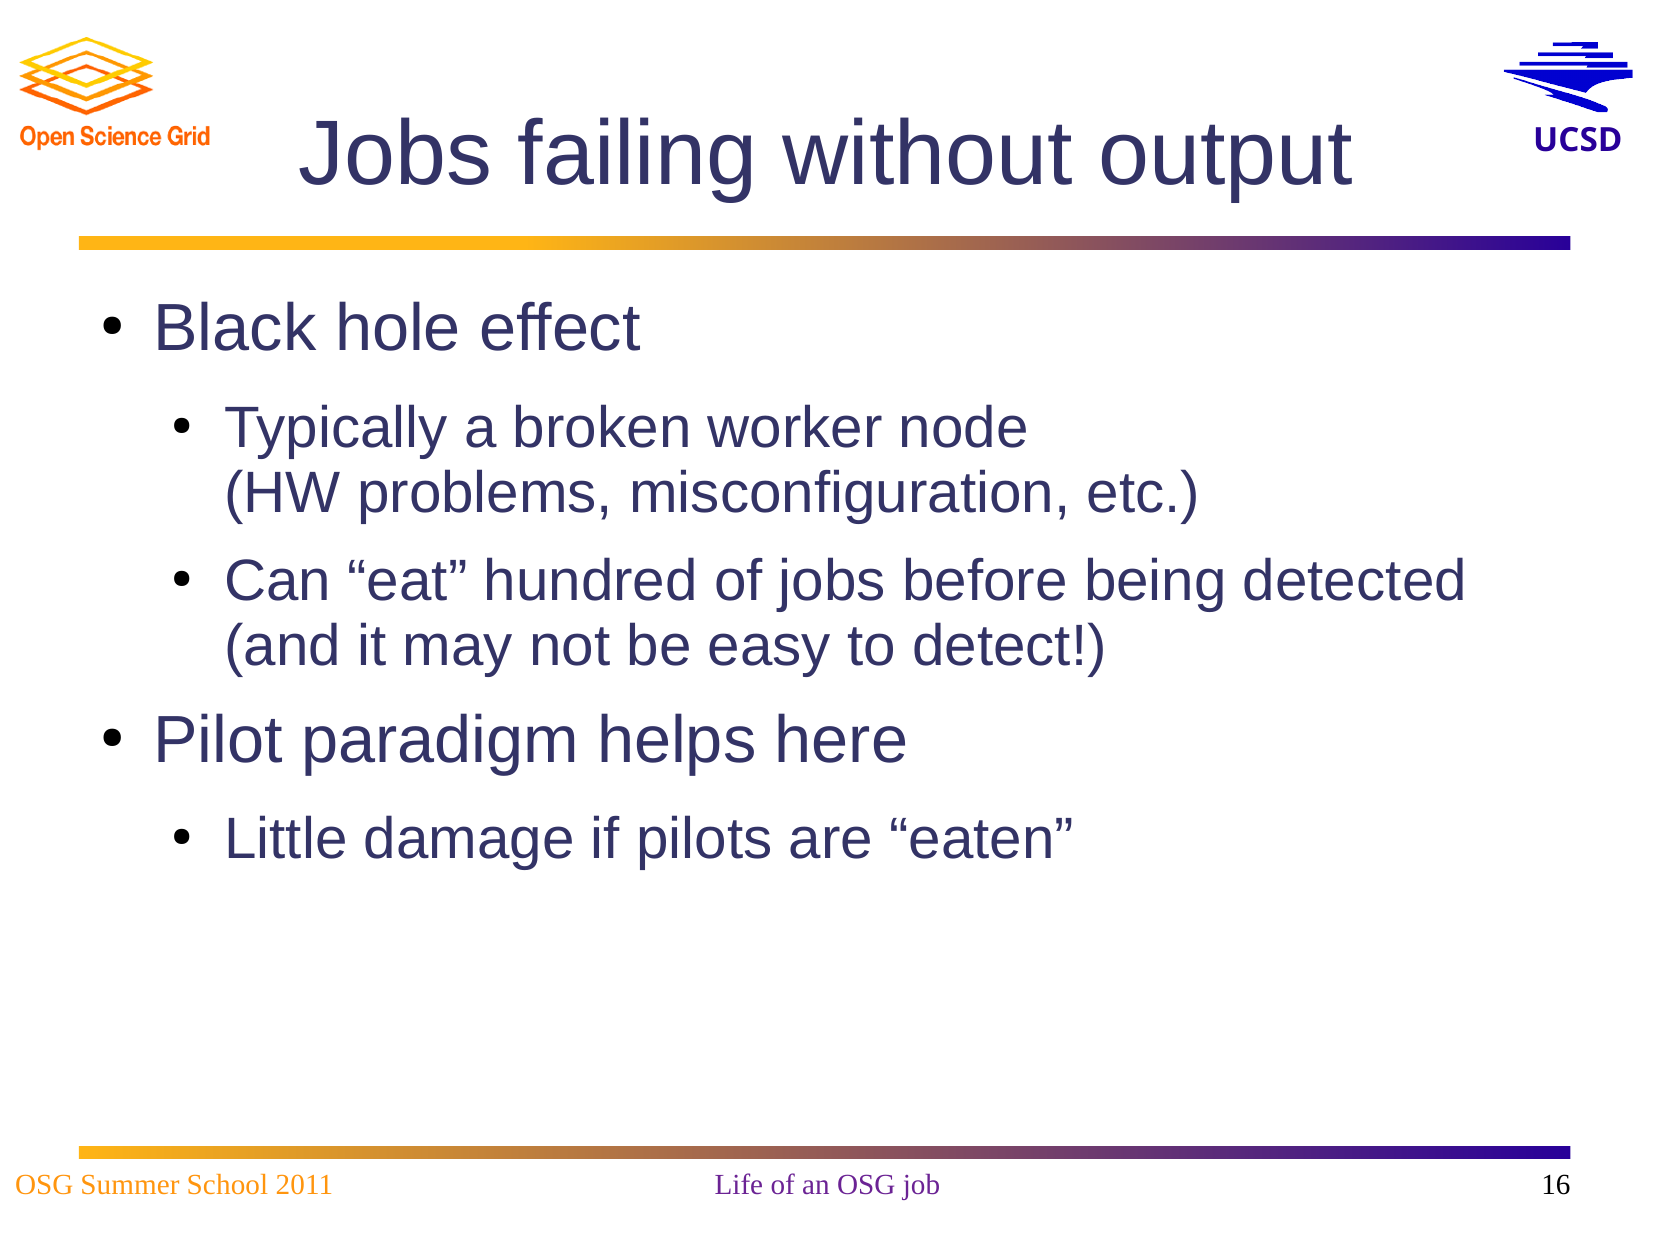

# Jobs failing without output
Black hole effect
Typically a broken worker node
(HW problems, misconfiguration, etc.)
Can “eat” hundred of jobs before being detected
(and it may not be easy to detect!)
Pilot paradigm helps here
Little damage if pilots are “eaten”
OSG Summer School 2011
Life of an OSG job
16